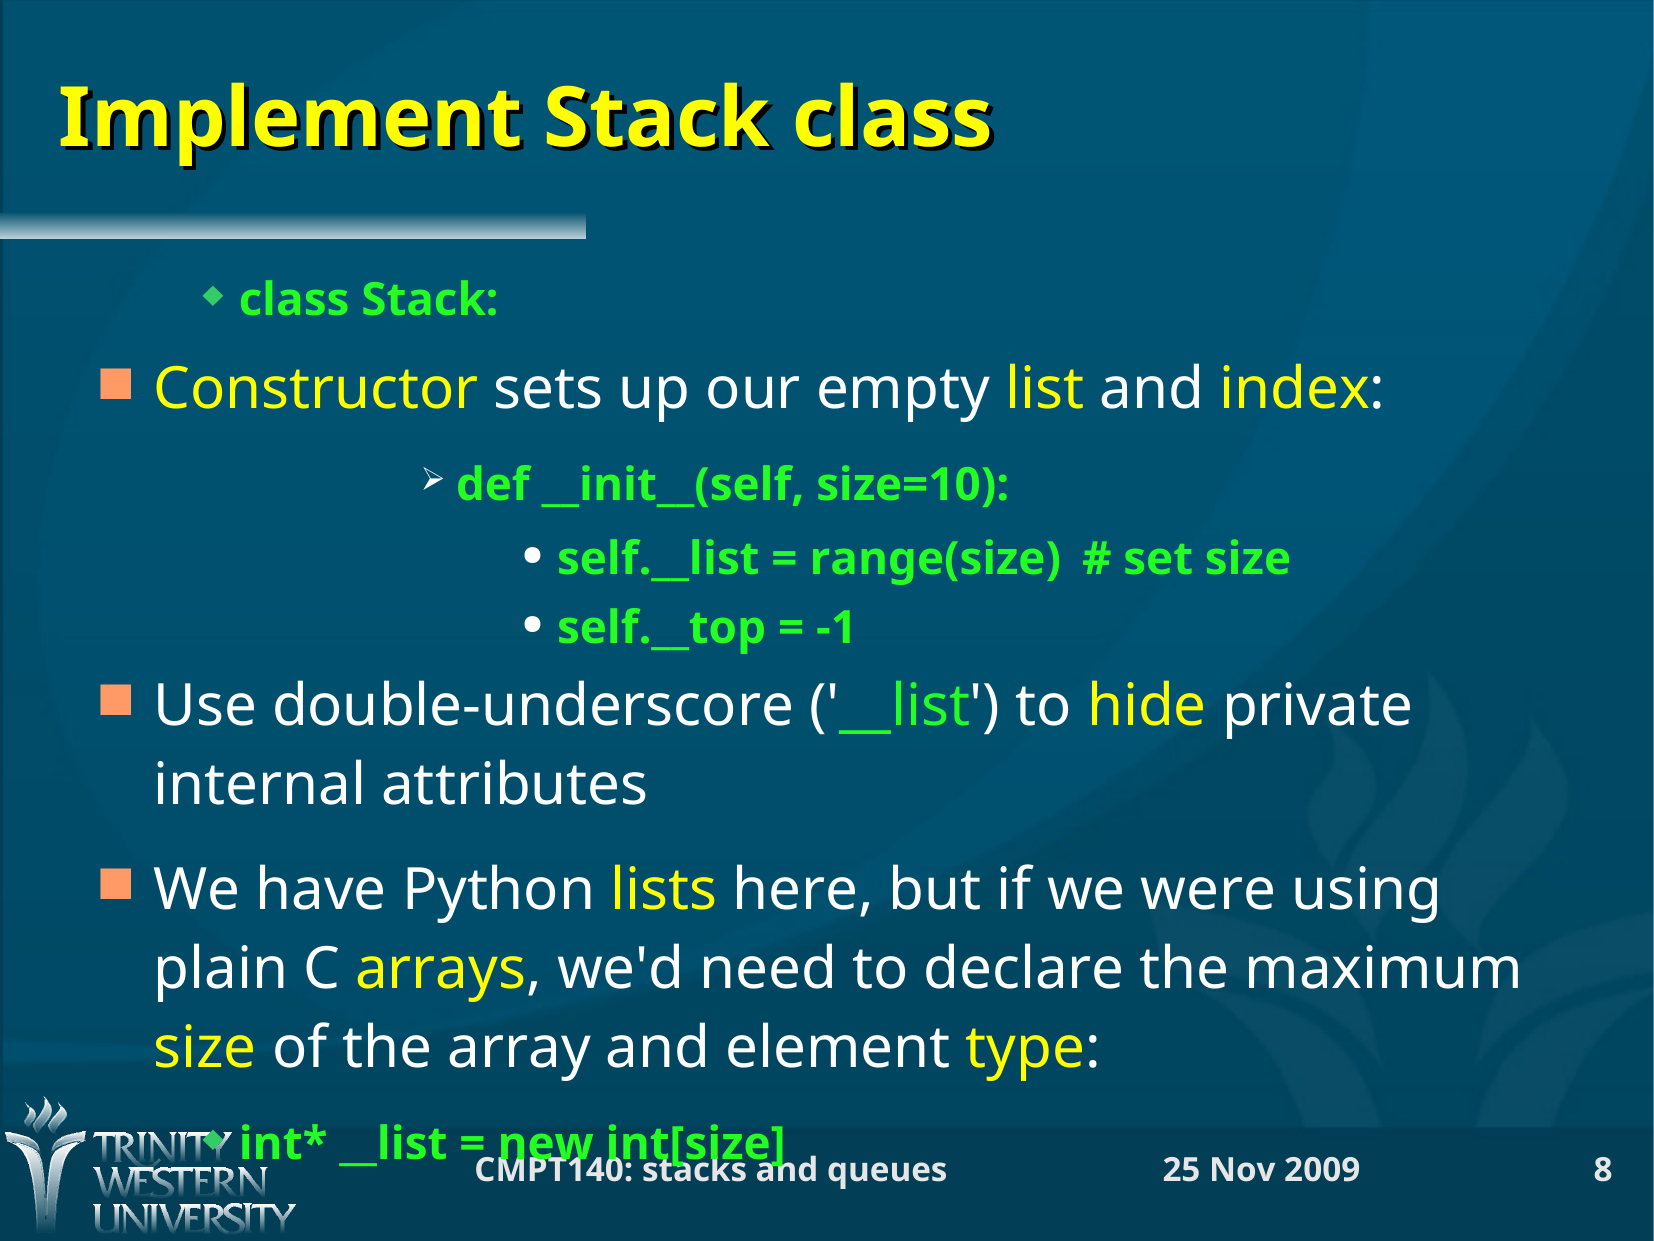

# Implement Stack class
class Stack:
Constructor sets up our empty list and index:
def __init__(self, size=10):
self.__list = range(size)	# set size
self.__top = -1
Use double-underscore ('__list') to hide private internal attributes
We have Python lists here, but if we were using plain C arrays, we'd need to declare the maximum size of the array and element type:
int* __list = new int[size]
CMPT140: stacks and queues
25 Nov 2009
8